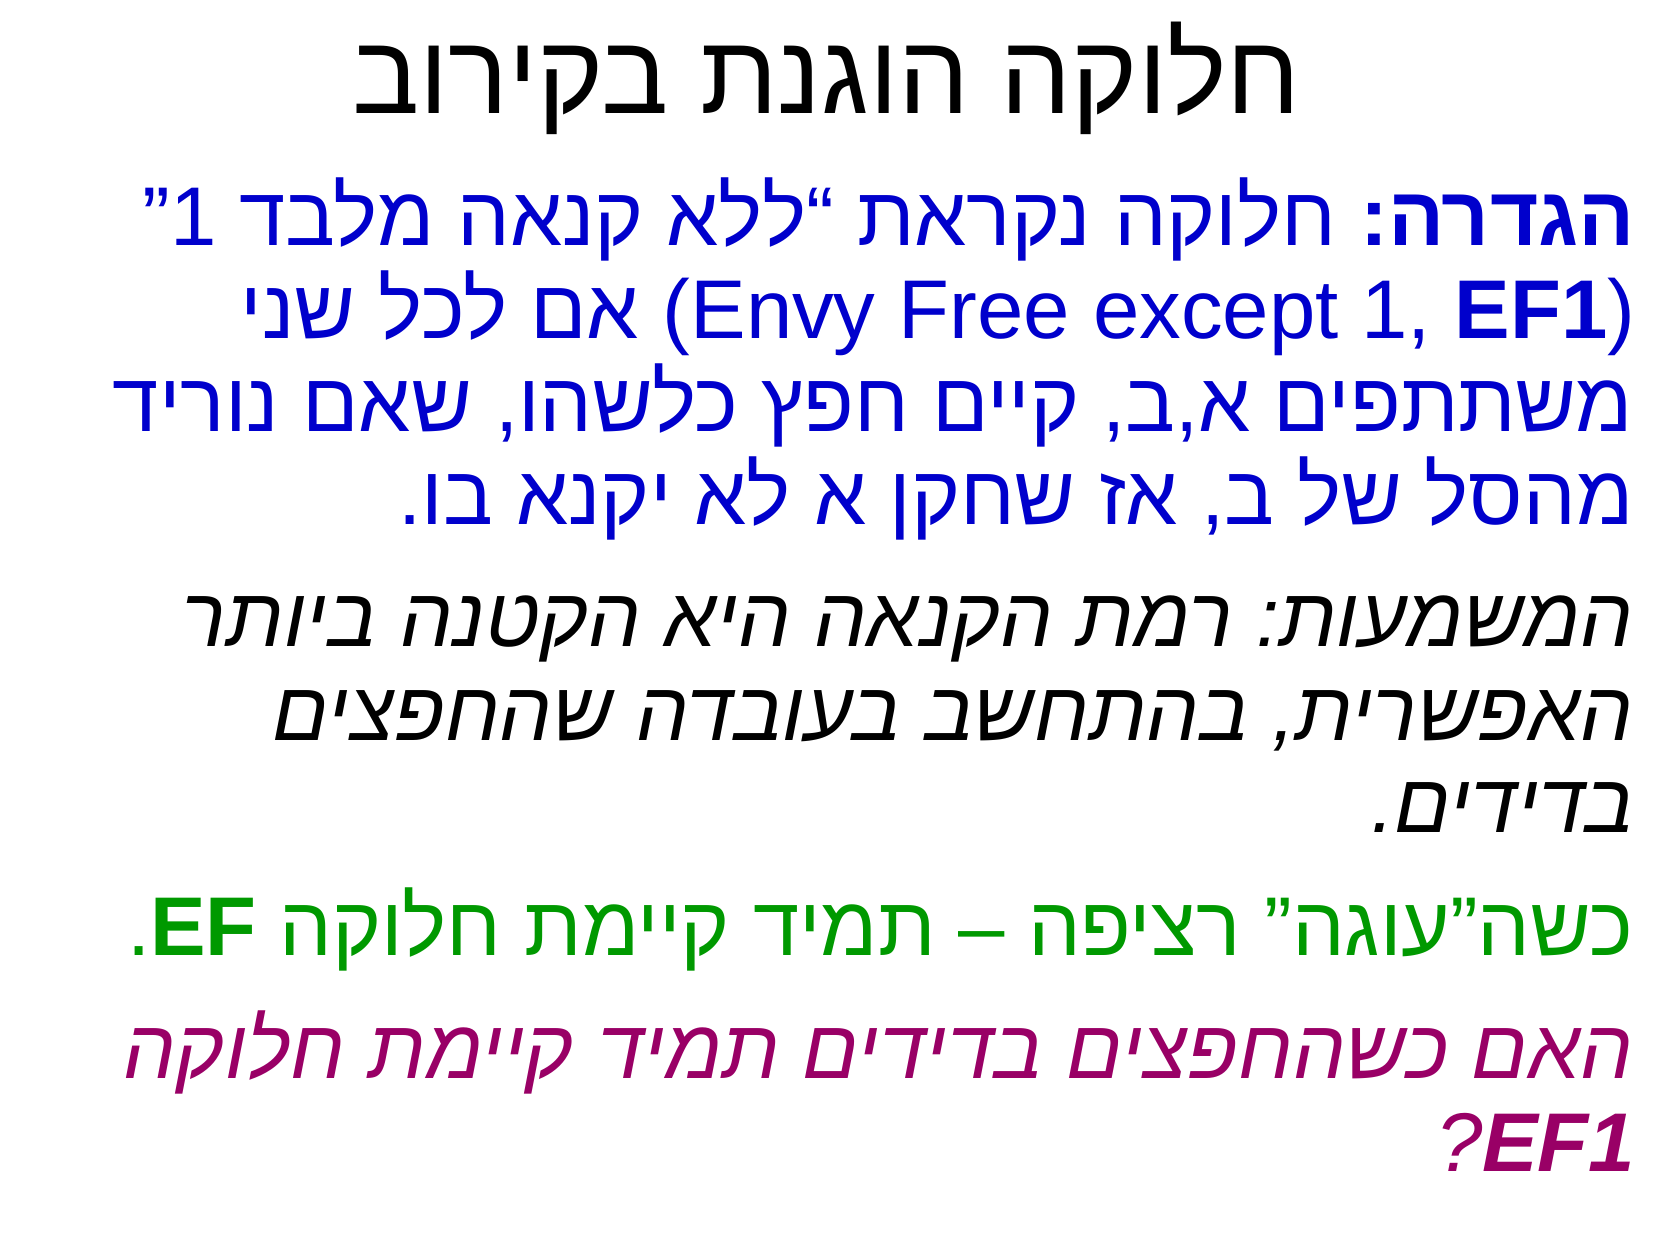

# חלוקה הוגנת בקירוב
הגדרה: חלוקה נקראת “ללא קנאה מלבד 1” (Envy Free except 1, EF1) אם לכל שני משתתפים א,ב, קיים חפץ כלשהו, שאם נוריד מהסל של ב, אז שחקן א לא יקנא בו.
המשמעות: רמת הקנאה היא הקטנה ביותר האפשרית, בהתחשב בעובדה שהחפצים בדידים.
כשה”עוגה” רציפה – תמיד קיימת חלוקה EF.
האם כשהחפצים בדידים תמיד קיימת חלוקה EF1?